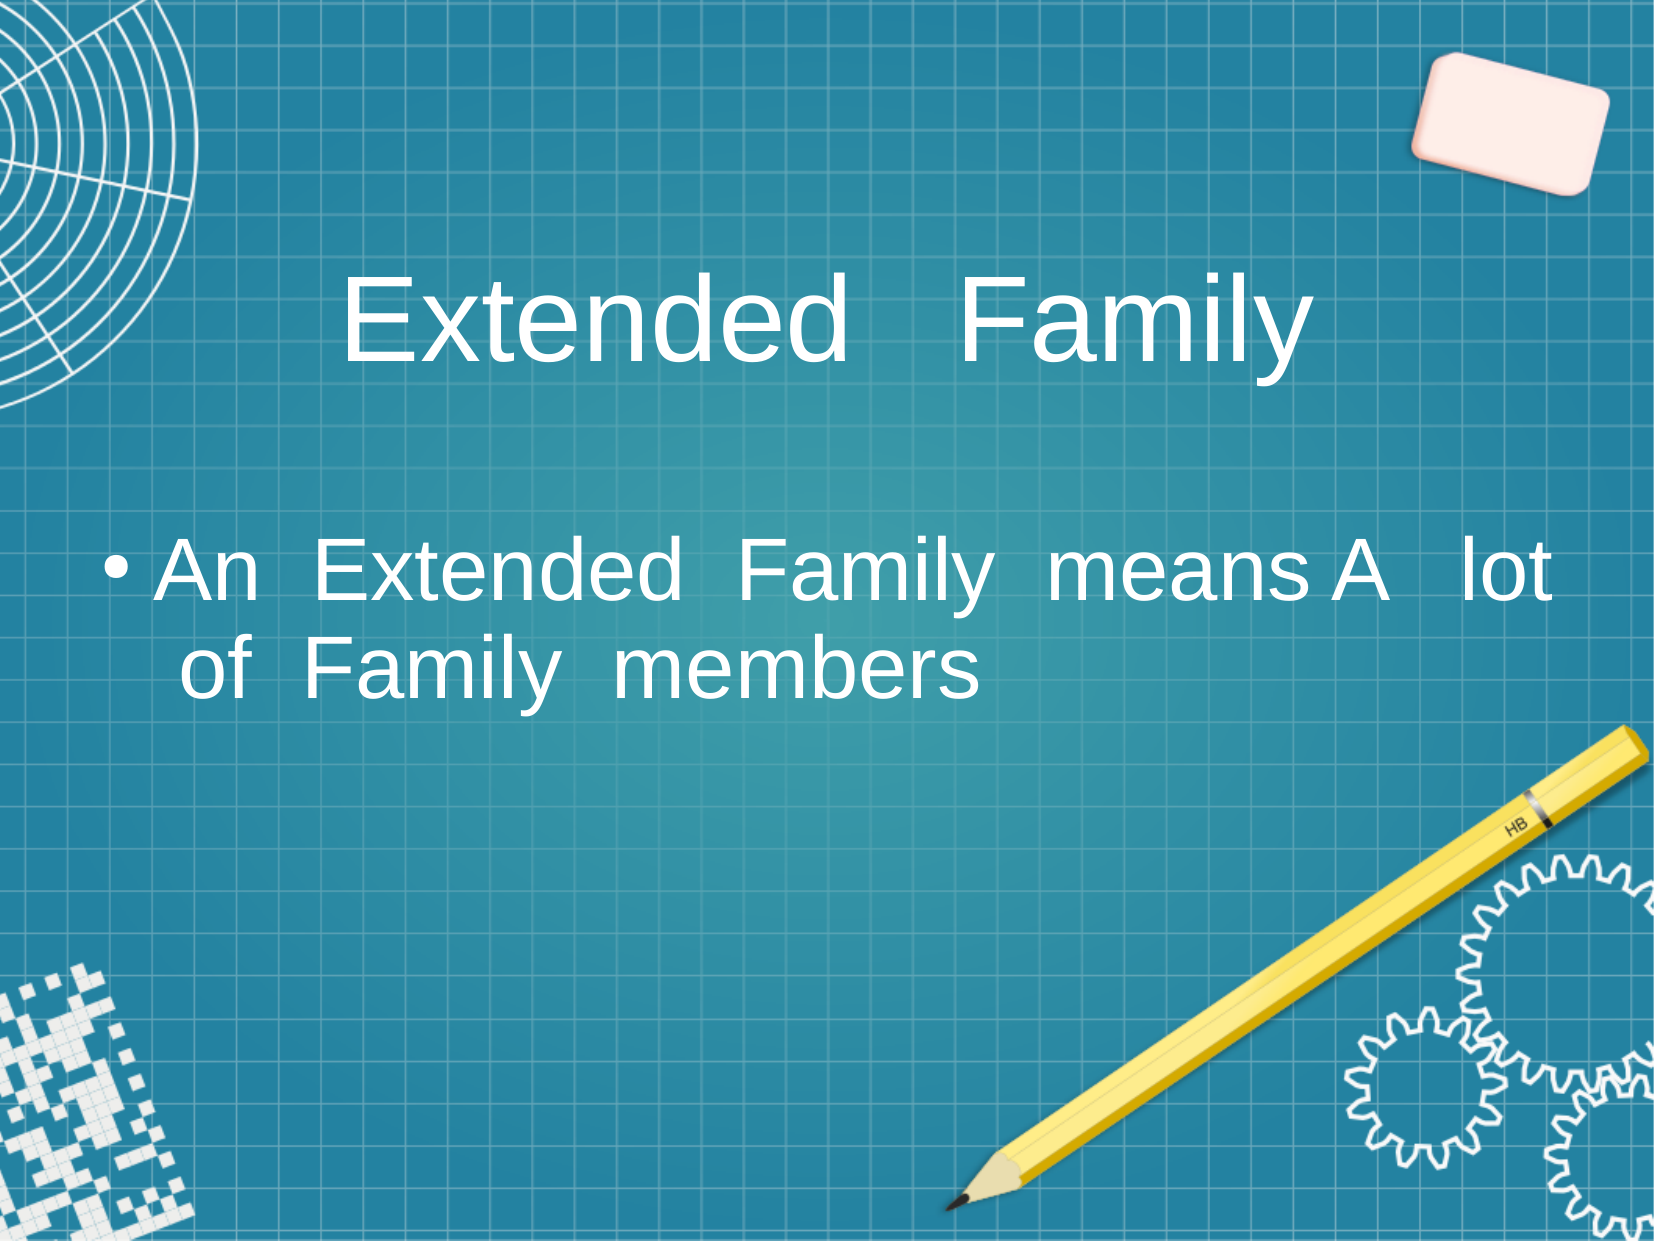

# Extended Family
An Extended Family means A lot of Family members